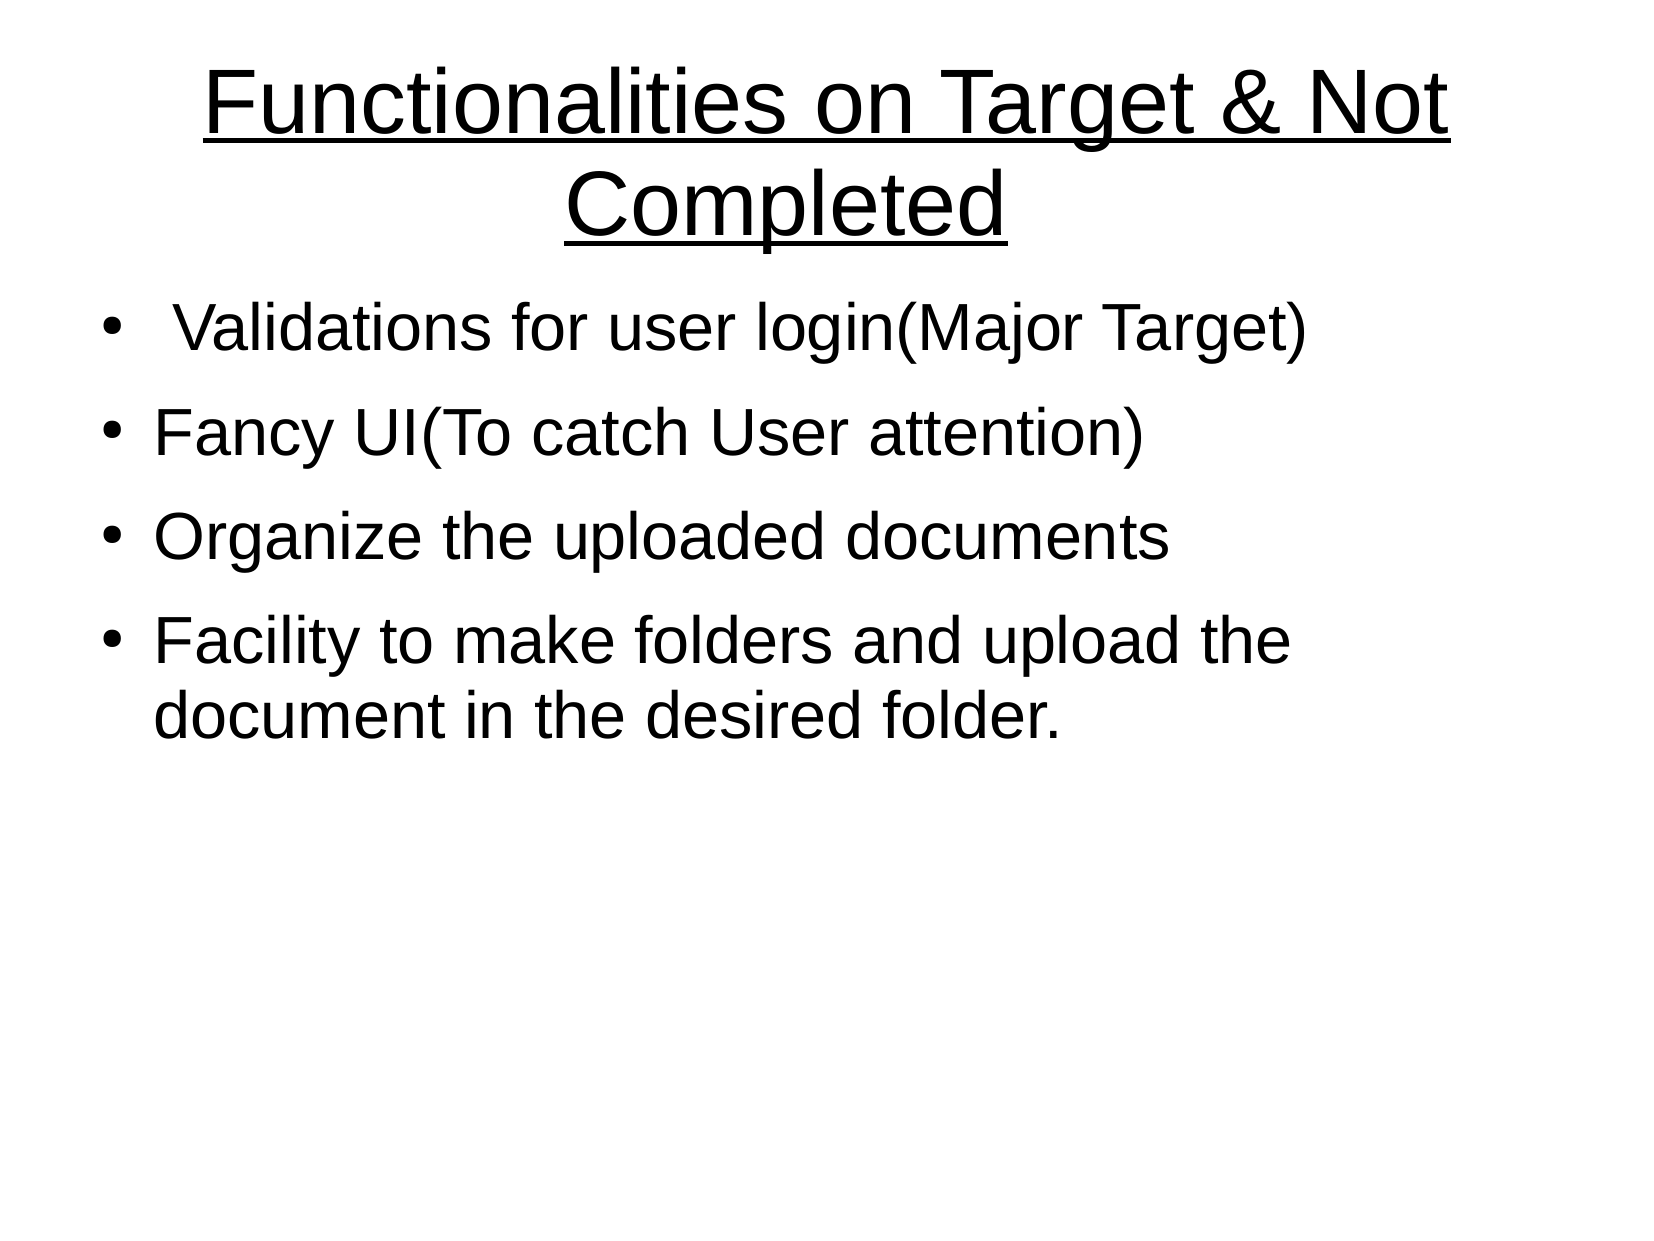

# Functionalities on Target & Not Completed
 Validations for user login(Major Target)
Fancy UI(To catch User attention)
Organize the uploaded documents
Facility to make folders and upload the document in the desired folder.